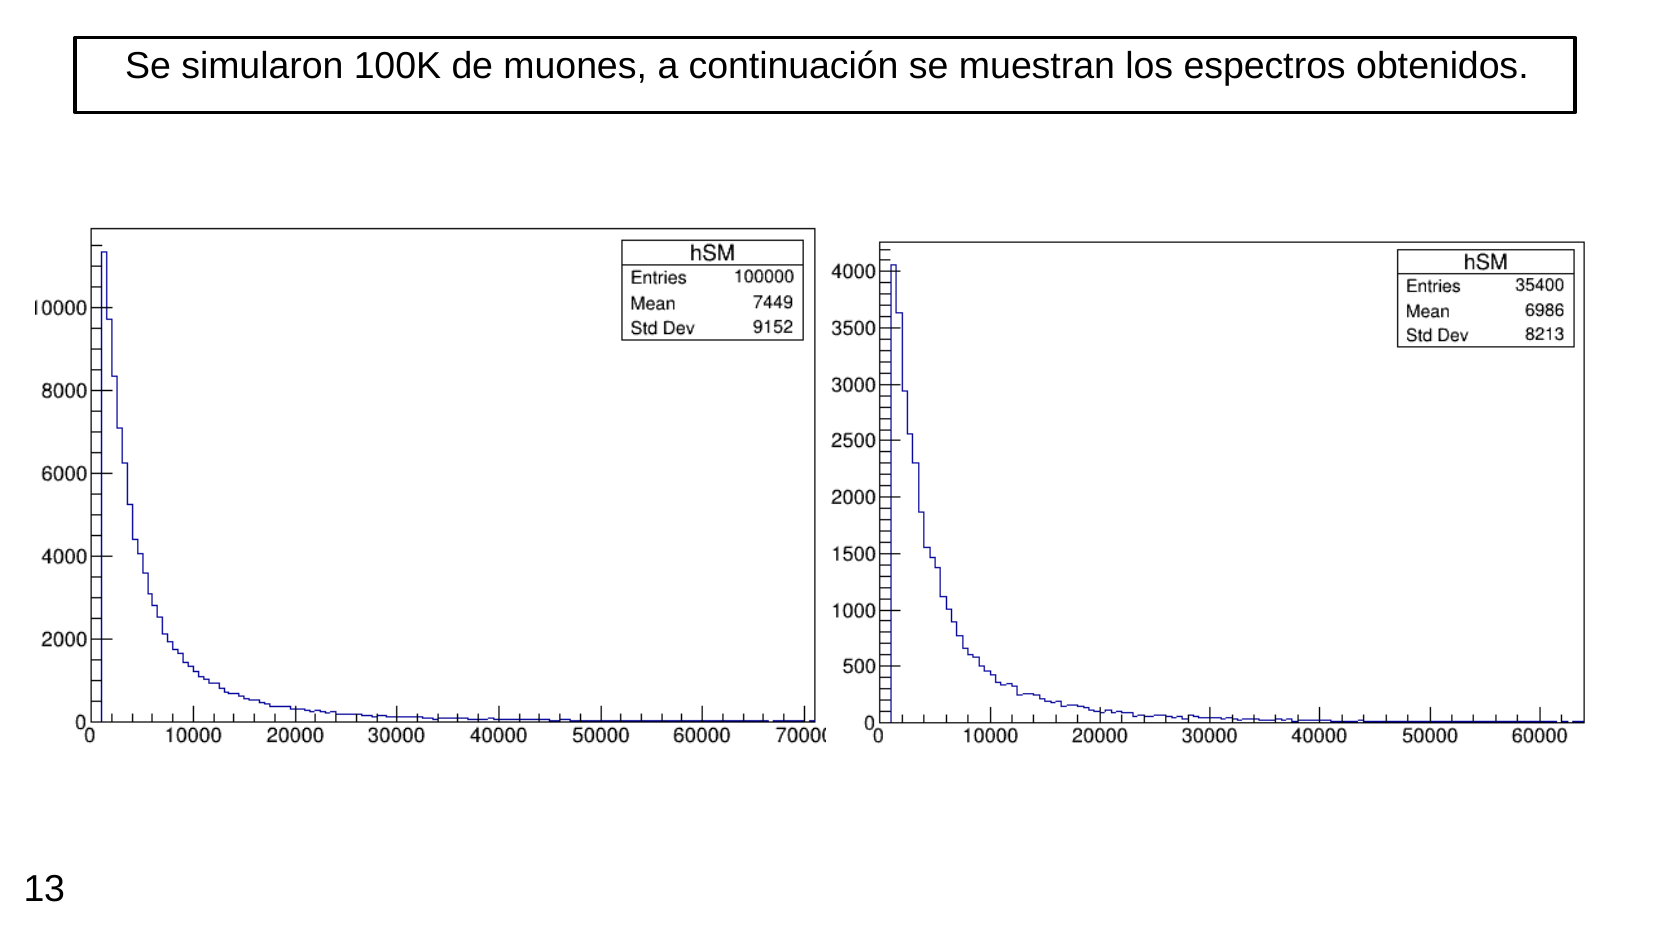

Se simularon 100K de muones, a continuación se muestran los espectros obtenidos.